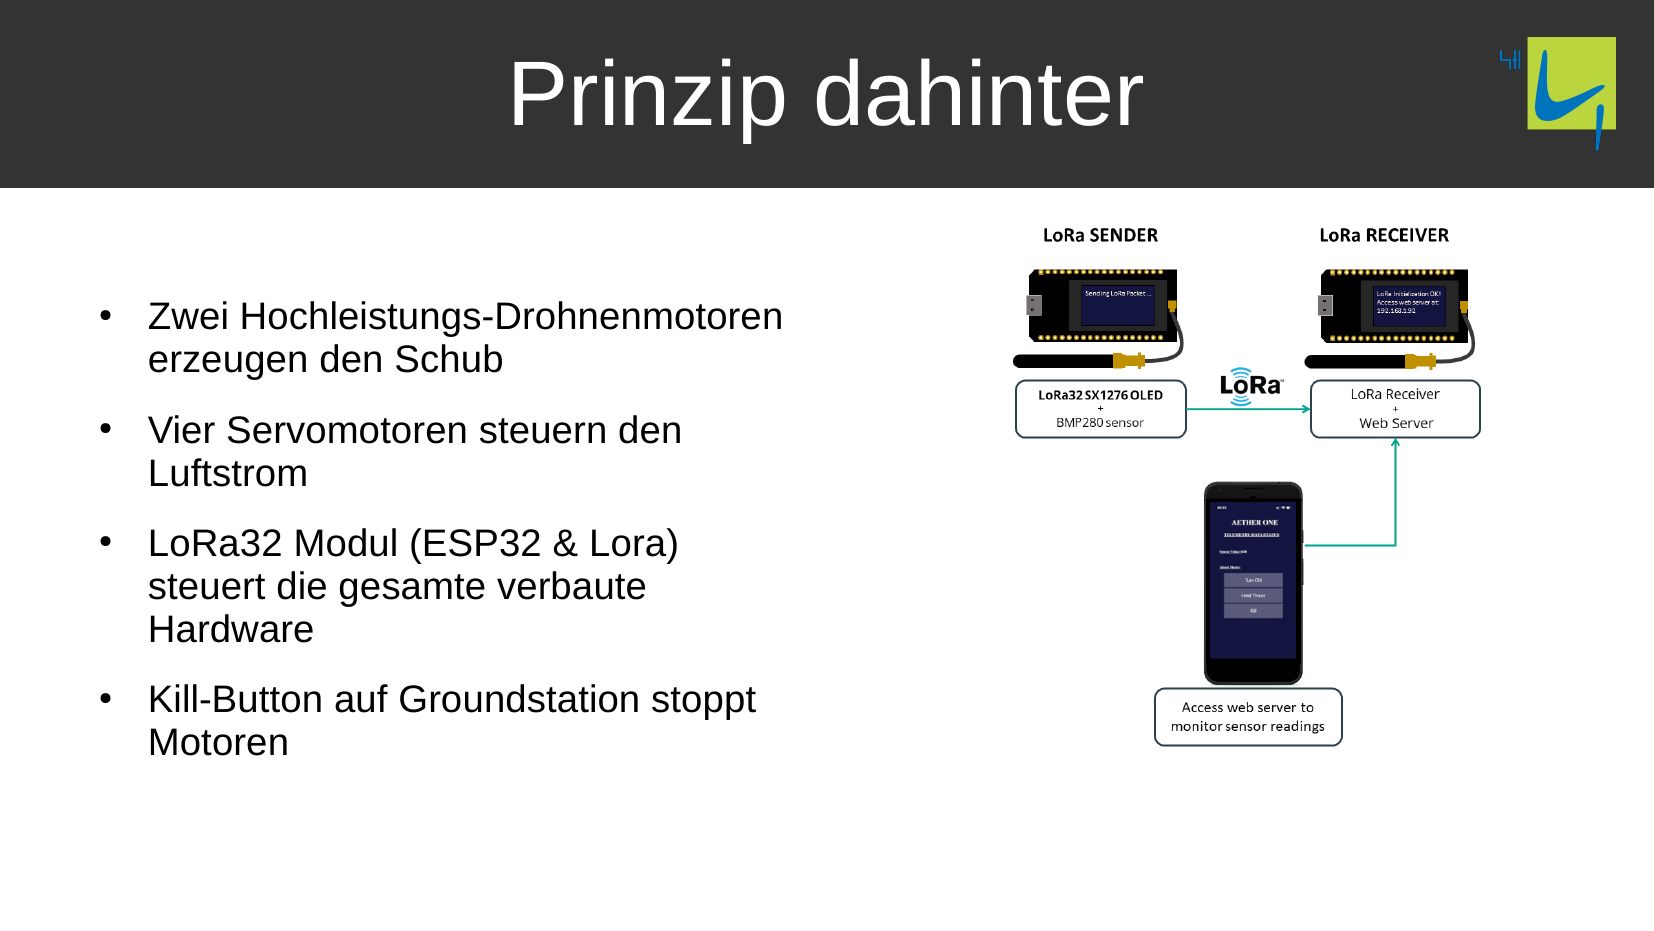

Prinzip dahinter
# Zwei Hochleistungs-Drohnenmotoren erzeugen den Schub
Vier Servomotoren steuern den Luftstrom
LoRa32 Modul (ESP32 & Lora) steuert die gesamte verbaute Hardware
Kill-Button auf Groundstation stoppt Motoren